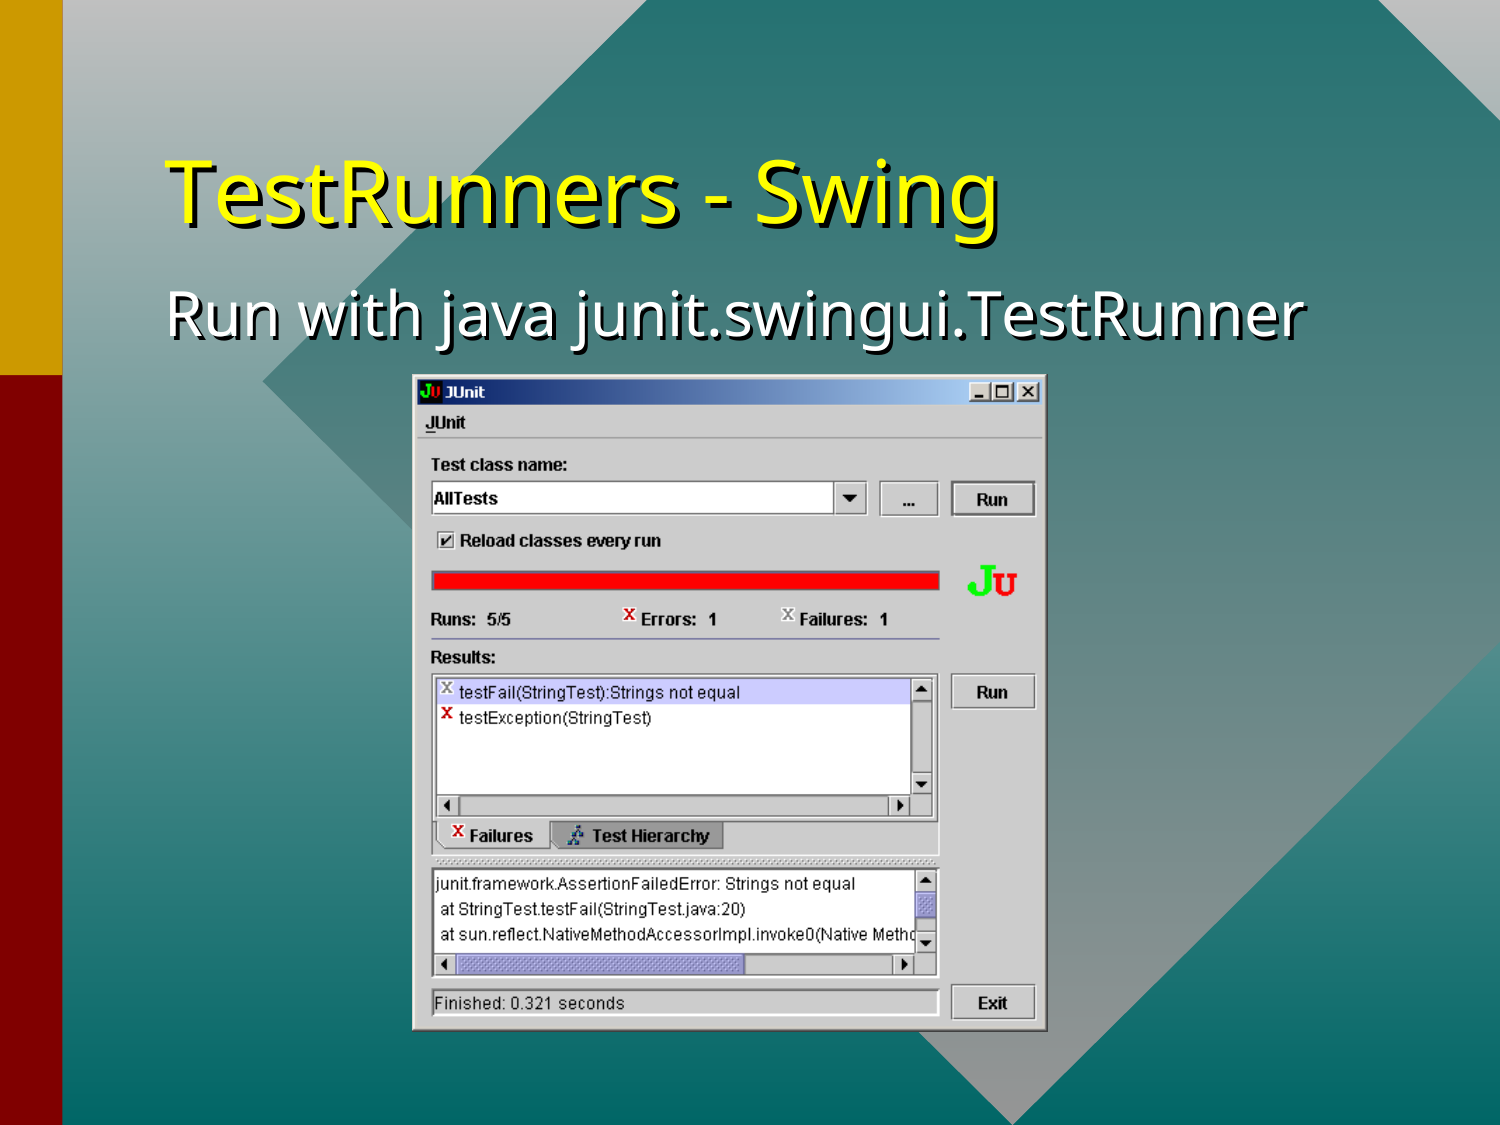

# TestRunners - Swing
Run with java junit.swingui.TestRunner